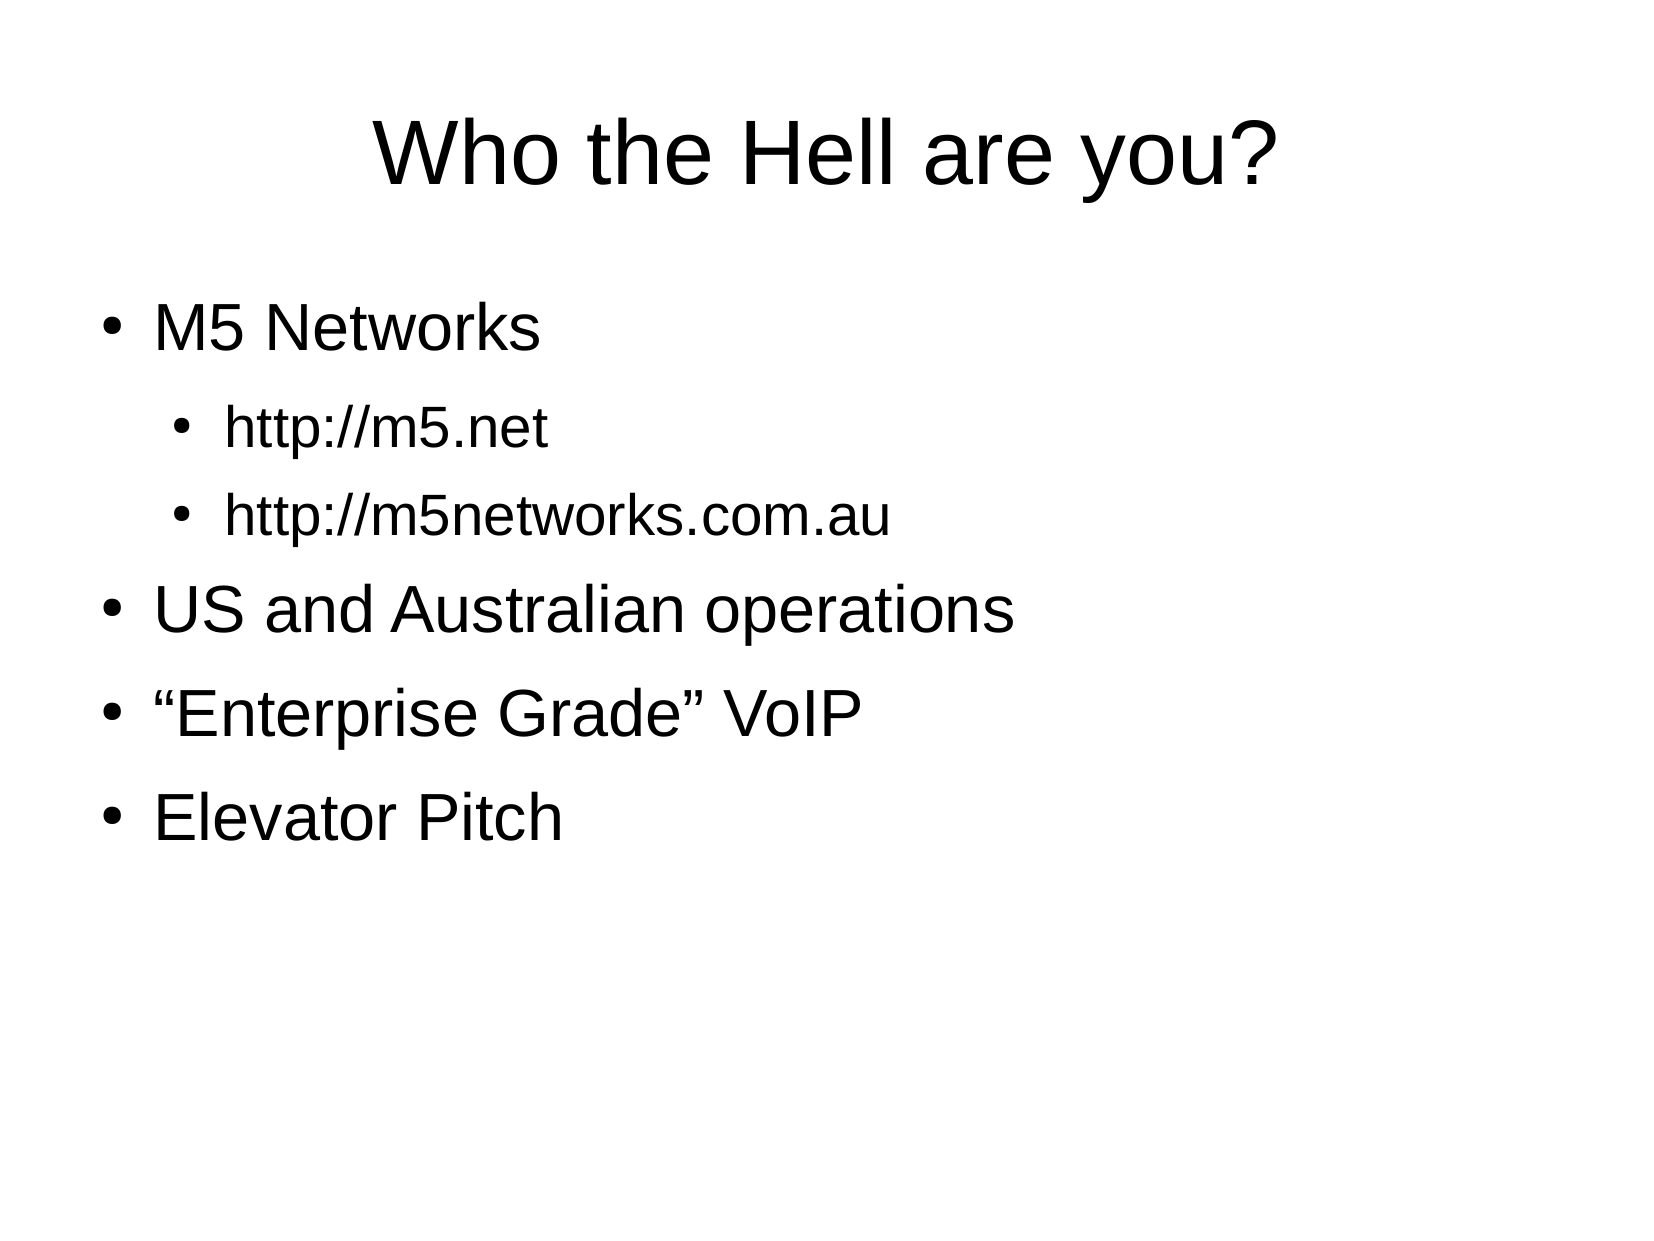

# Who the Hell are you?
M5 Networks
http://m5.net
http://m5networks.com.au
US and Australian operations
“Enterprise Grade” VoIP
Elevator Pitch